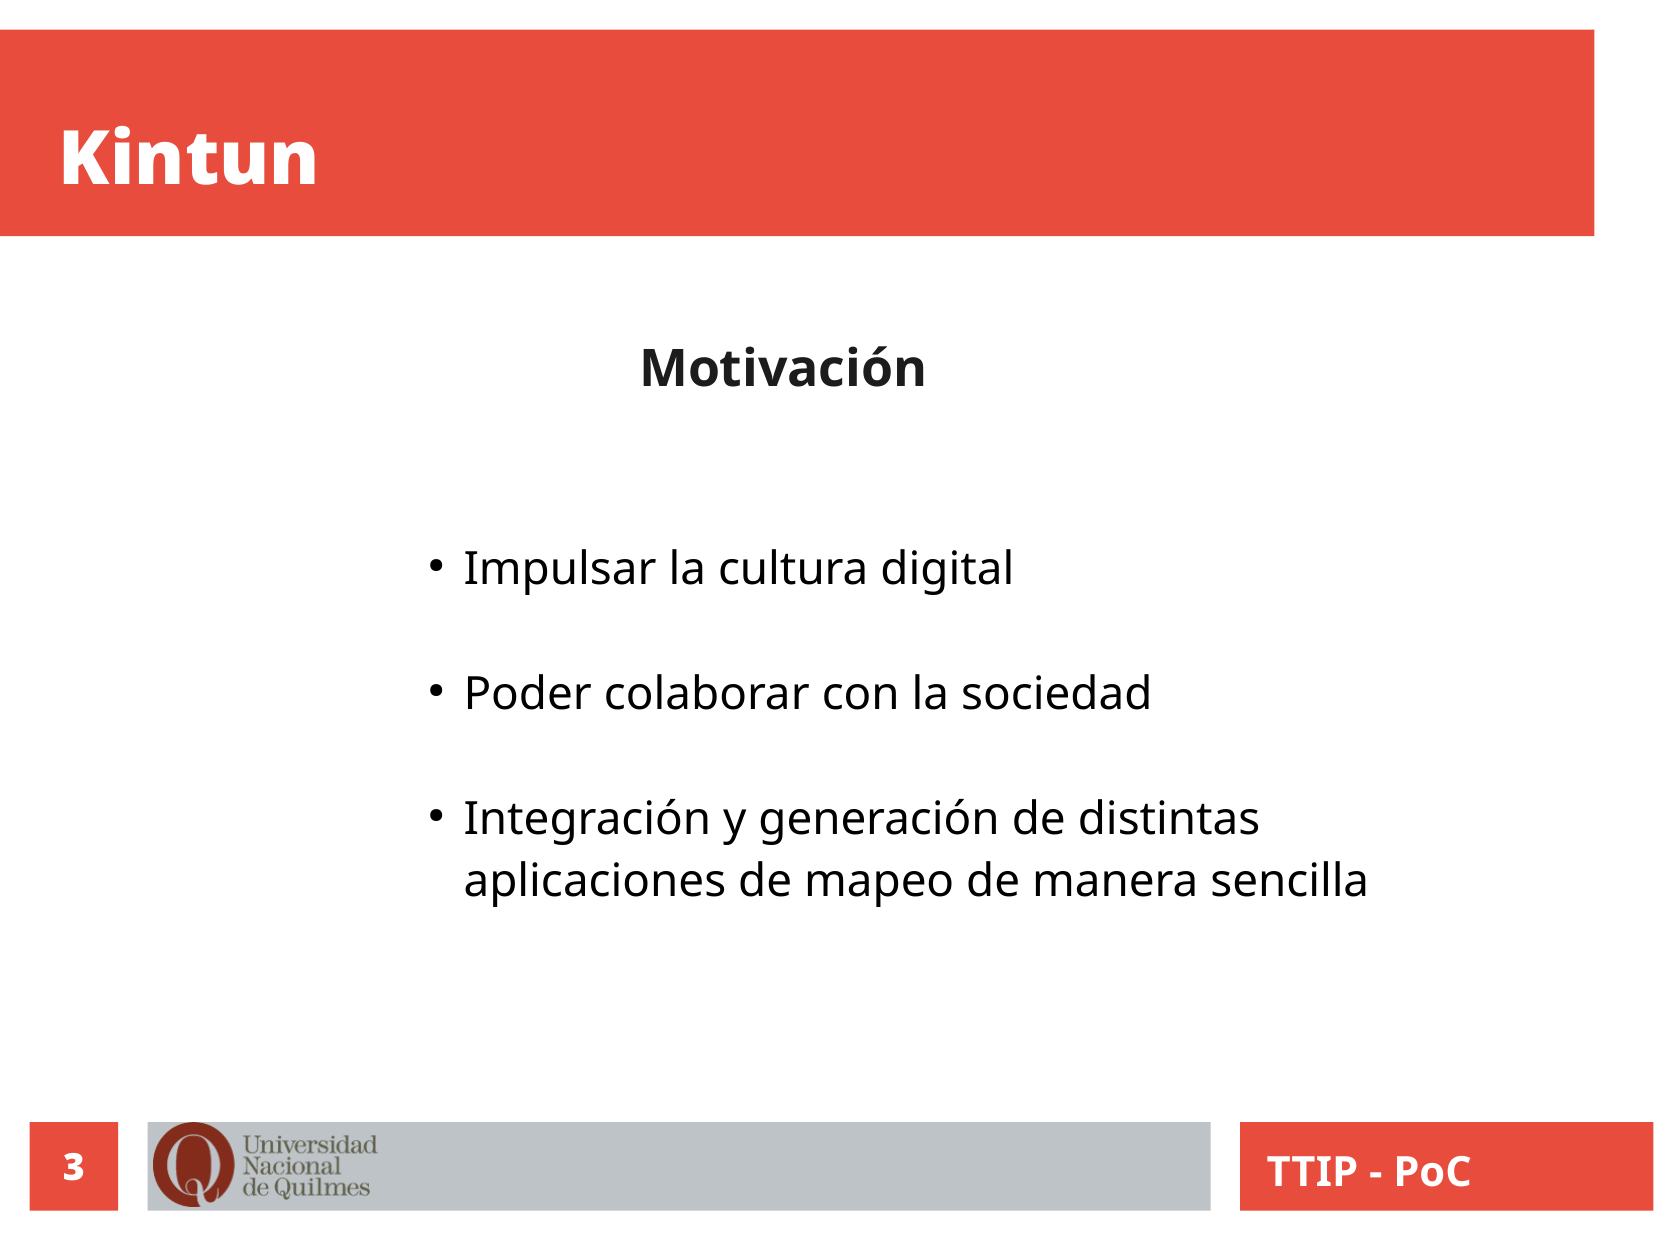

# Kintun
Motivación
Impulsar la cultura digital
Poder colaborar con la sociedad
Integración y generación de distintas
aplicaciones de mapeo de manera sencilla
3
TTIP - PoC